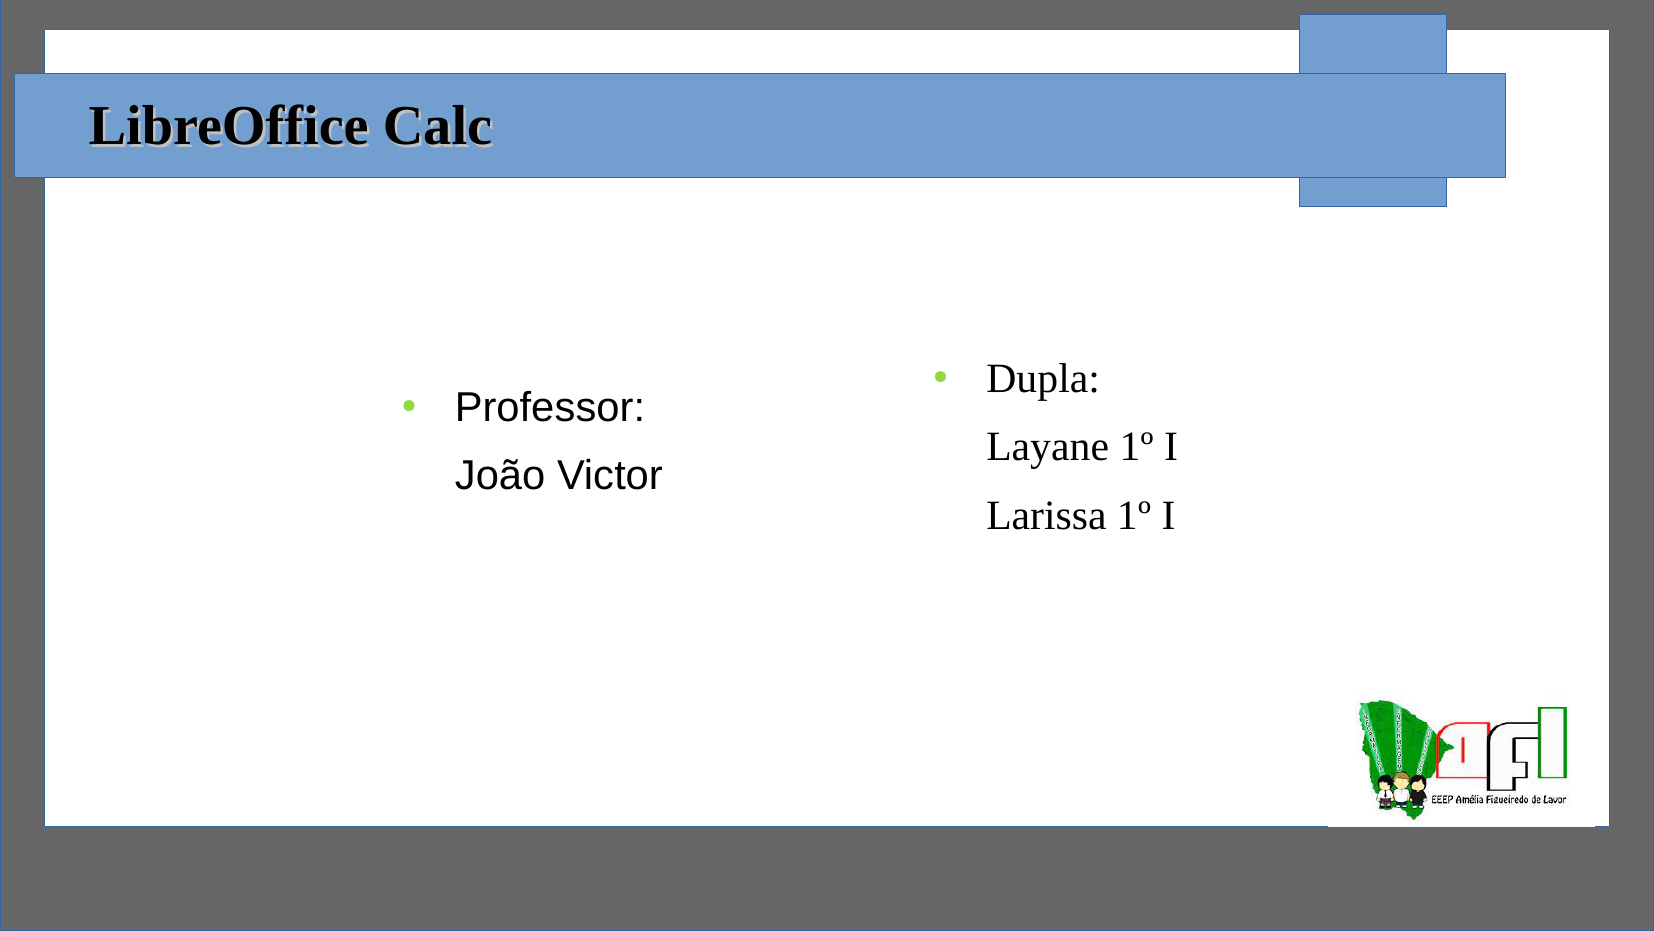

# LibreOffice Calc
Dupla:
Layane 1º I
Larissa 1º I
Professor:
João Victor